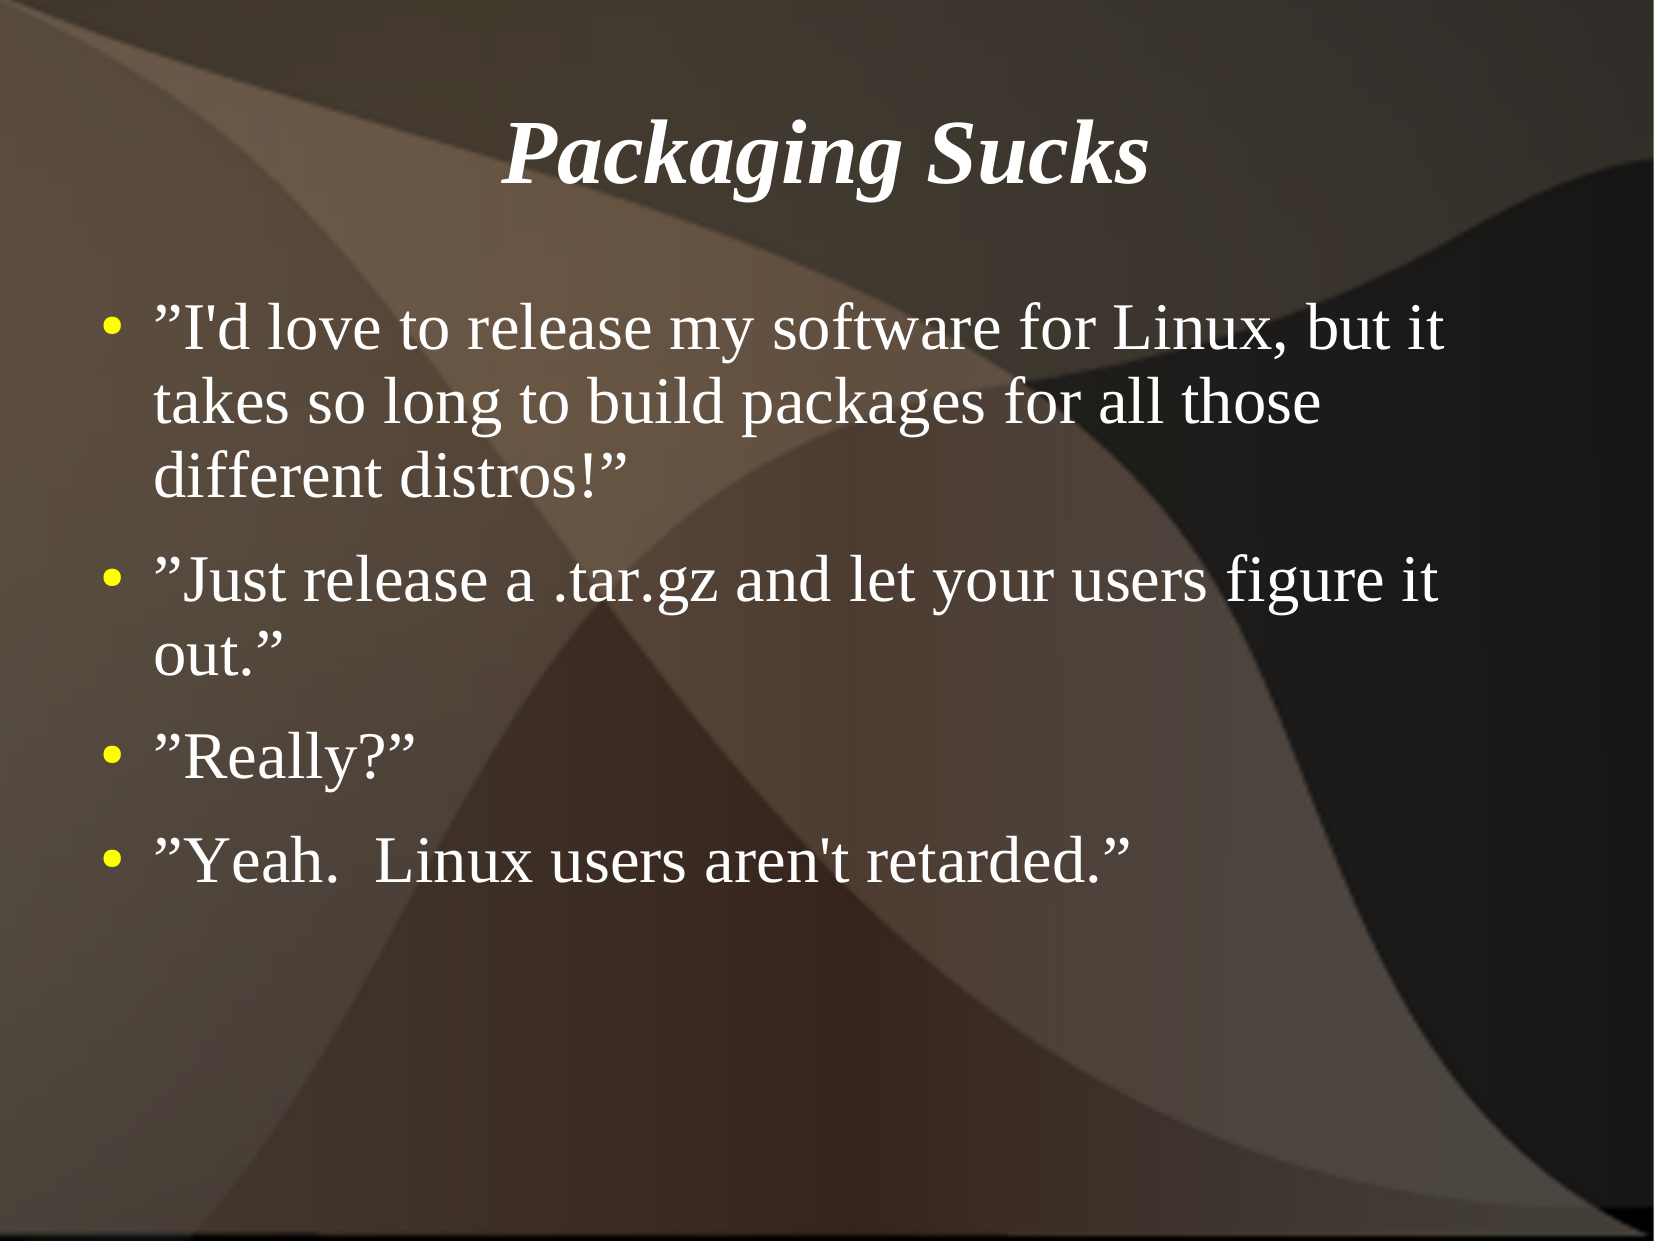

# Packaging Sucks
”I'd love to release my software for Linux, but it takes so long to build packages for all those different distros!”
”Just release a .tar.gz and let your users figure it out.”
”Really?”
”Yeah. Linux users aren't retarded.”